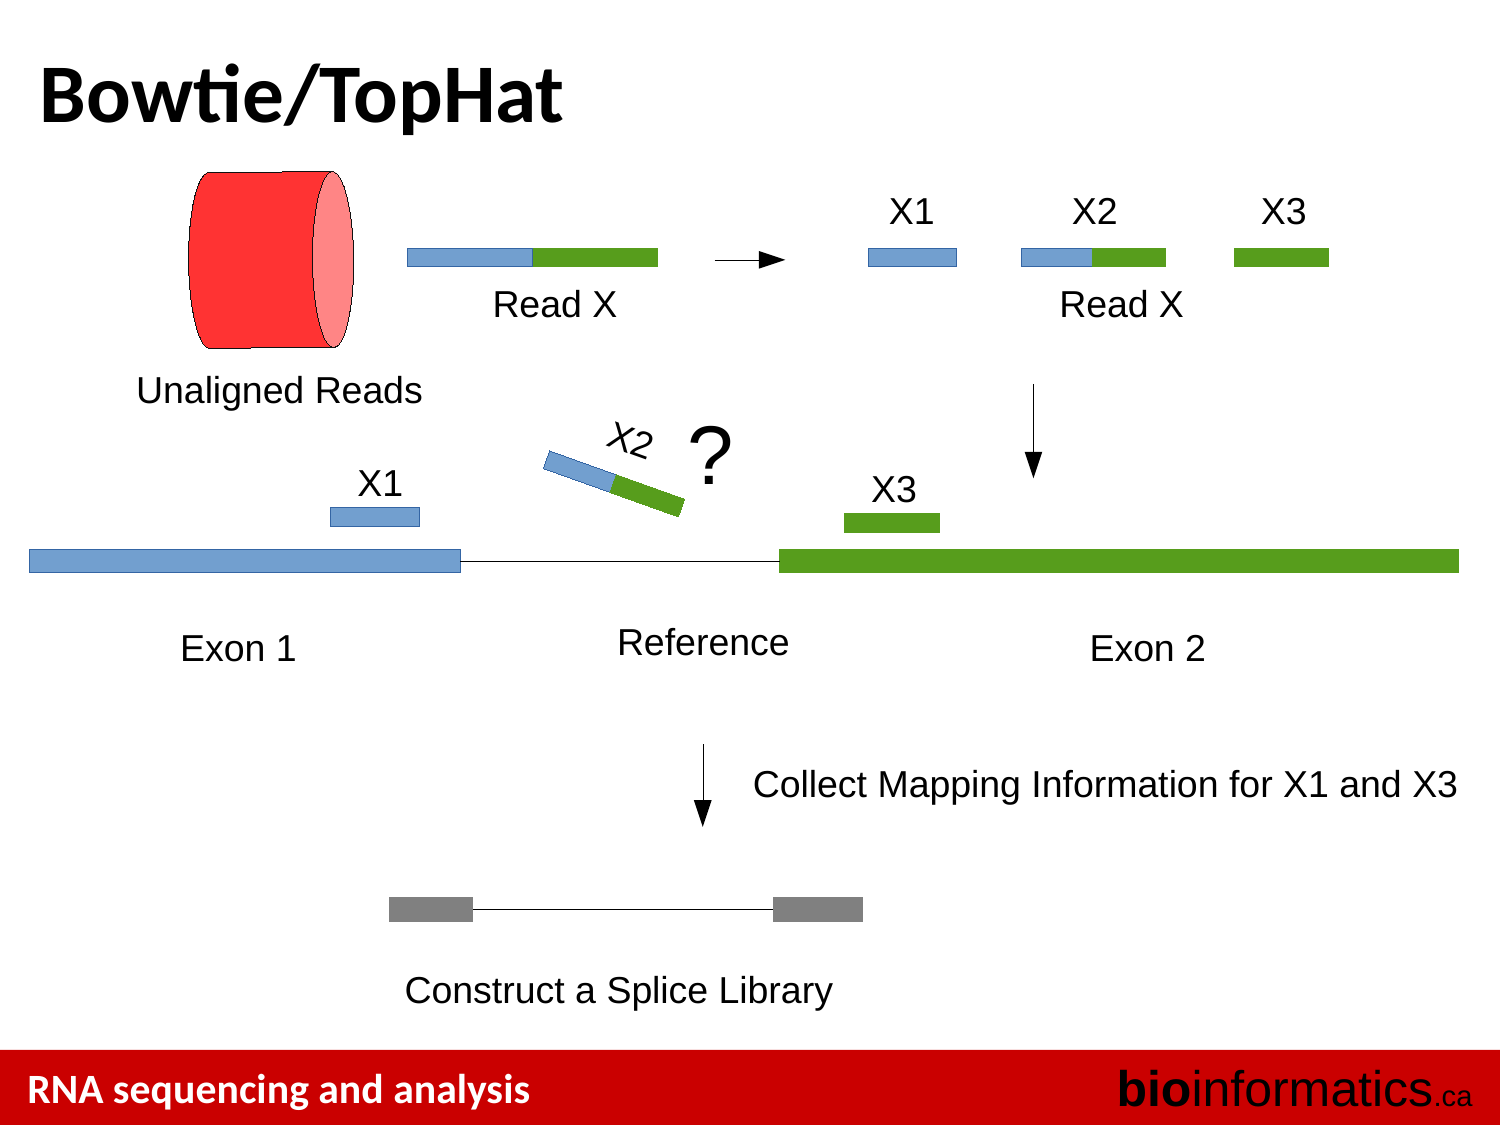

# Bowtie/TopHat
X1
X2
X3
Read X
Read X
Unaligned Reads
?
X2
X1
X3
Reference
Exon 1
Exon 2
Collect Mapping Information for X1 and X3
Construct a Splice Library